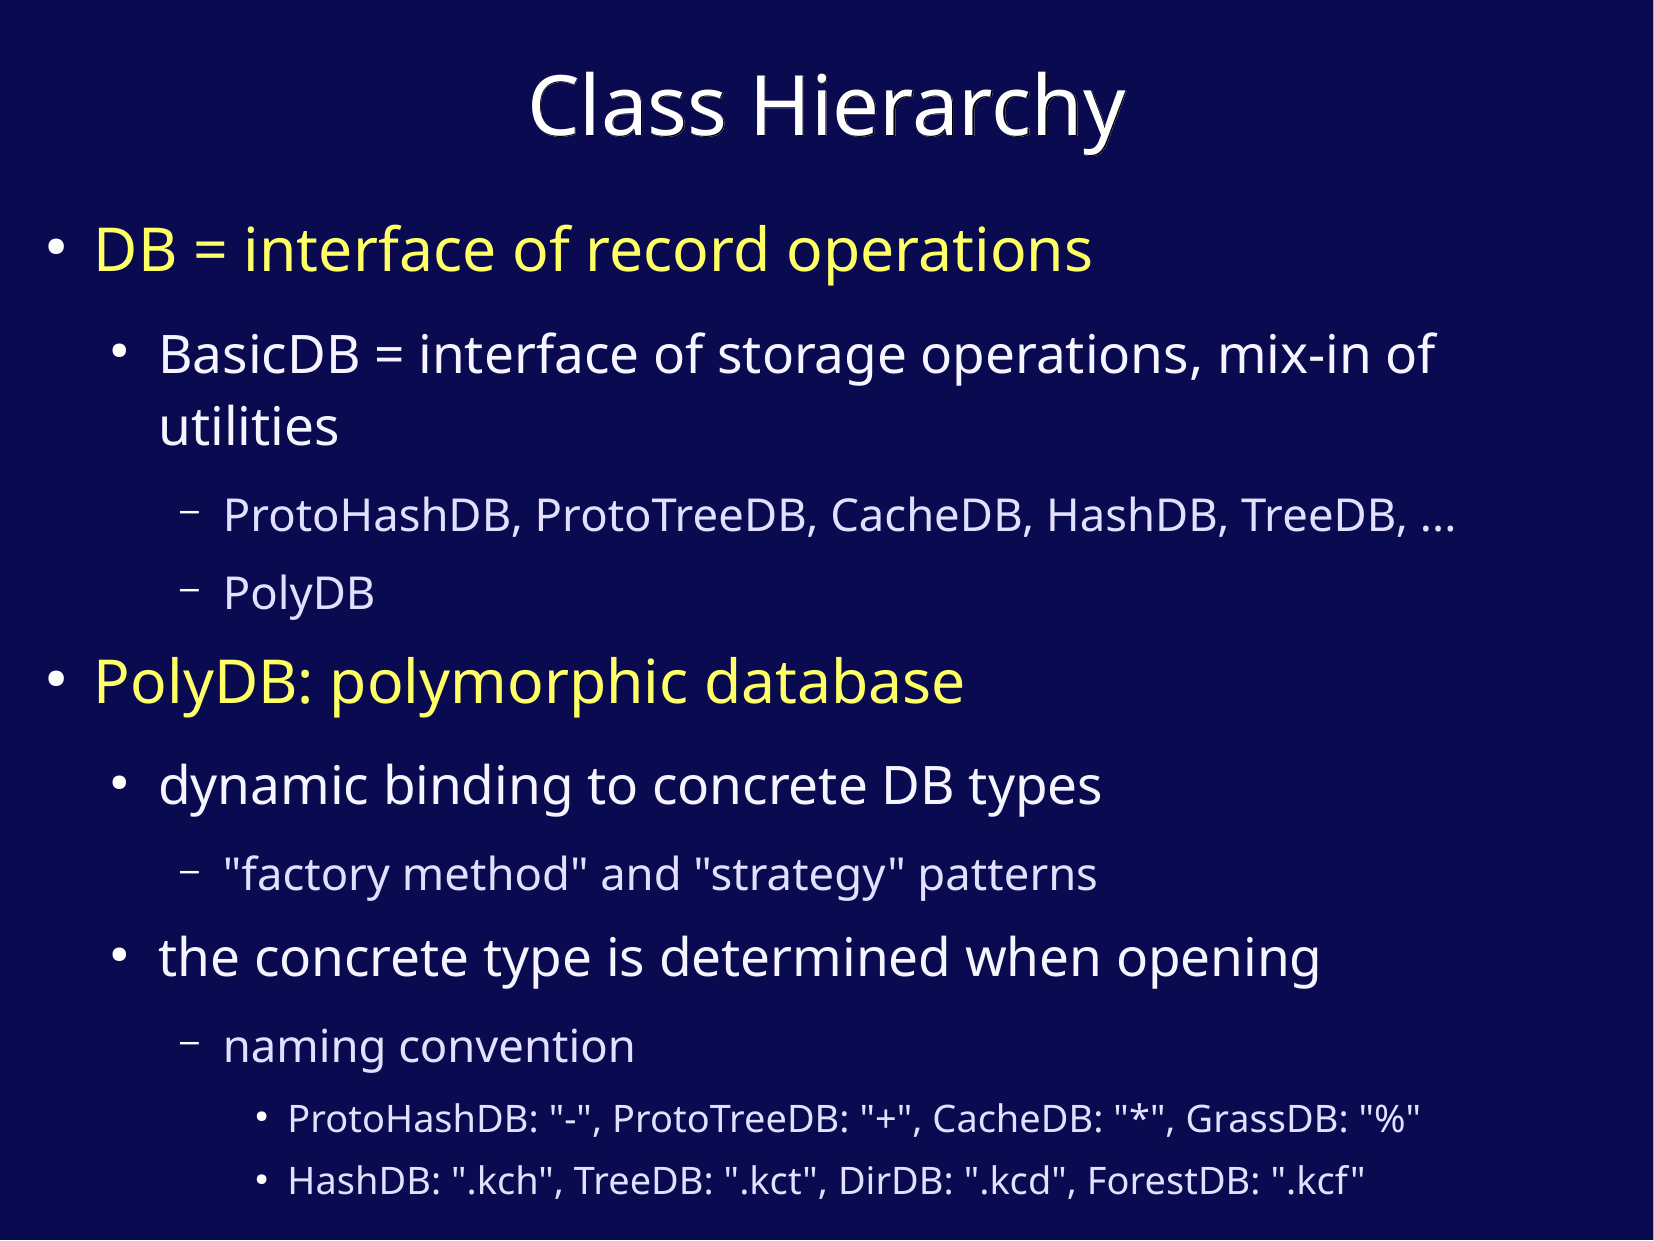

# Class Hierarchy
DB = interface of record operations
BasicDB = interface of storage operations, mix-in of utilities
ProtoHashDB, ProtoTreeDB, CacheDB, HashDB, TreeDB, ...
PolyDB
PolyDB: polymorphic database
dynamic binding to concrete DB types
"factory method" and "strategy" patterns
the concrete type is determined when opening
naming convention
ProtoHashDB: "-", ProtoTreeDB: "+", CacheDB: "*", GrassDB: "%"
HashDB: ".kch", TreeDB: ".kct", DirDB: ".kcd", ForestDB: ".kcf"